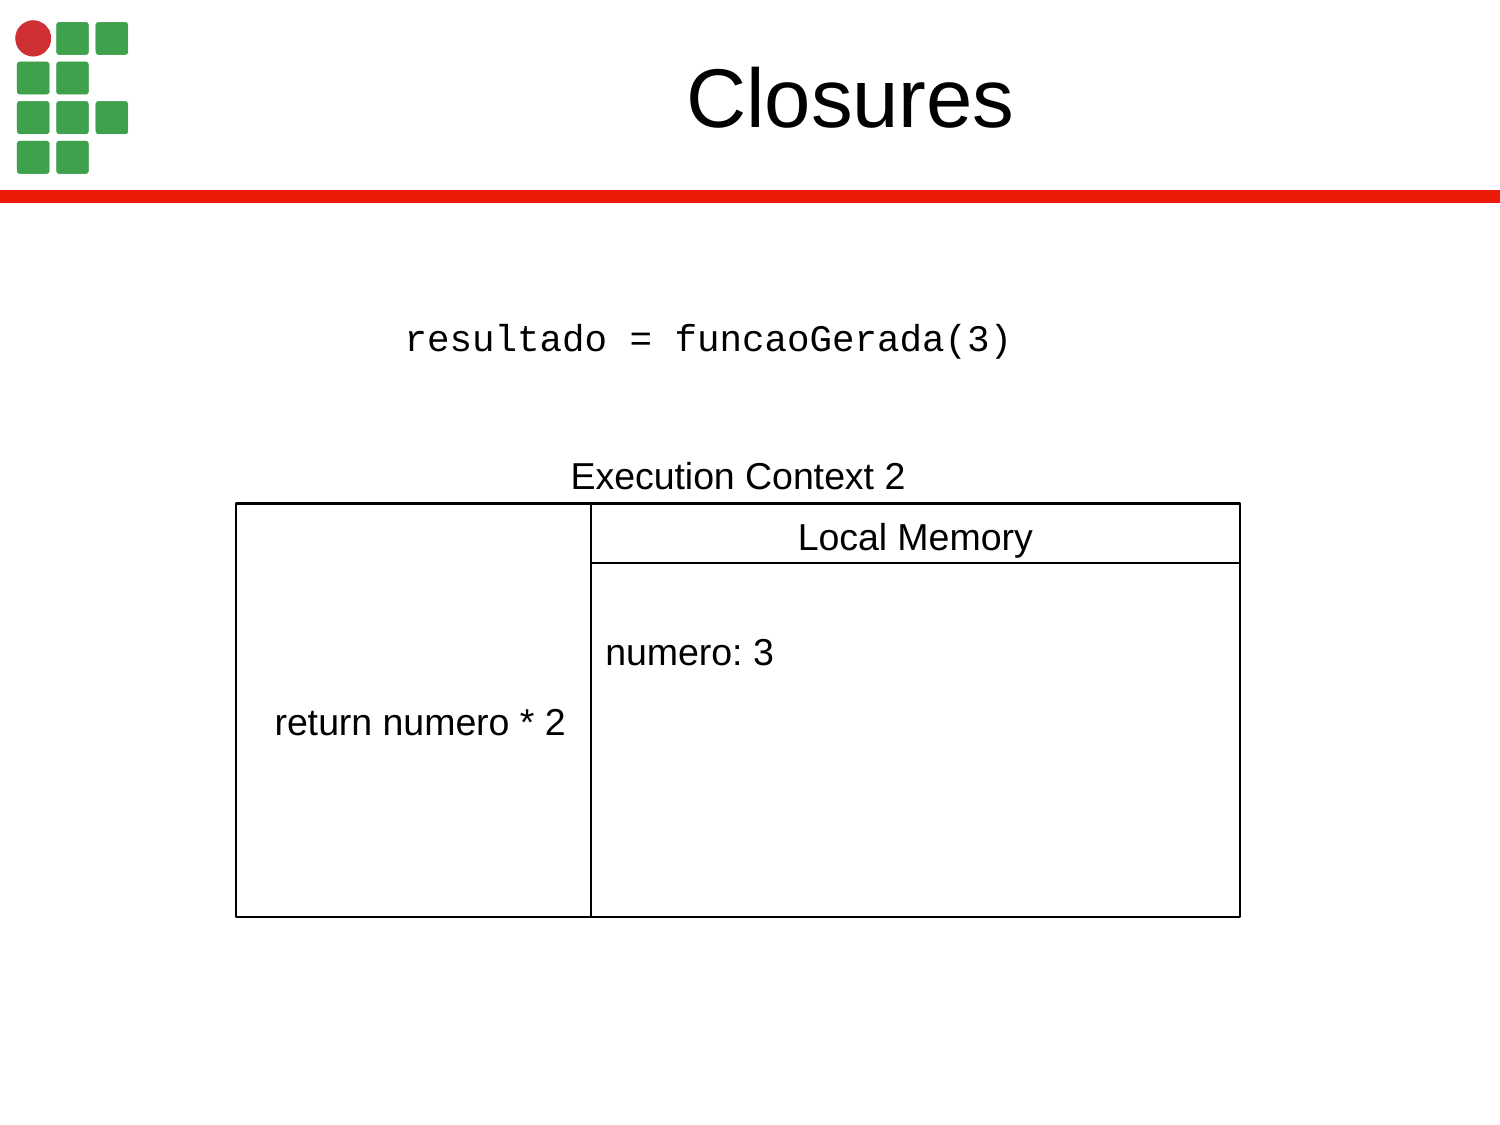

# Closures
resultado = funcaoGerada(3)
Execution Context 2
Local Memory
numero: 3
return numero * 2